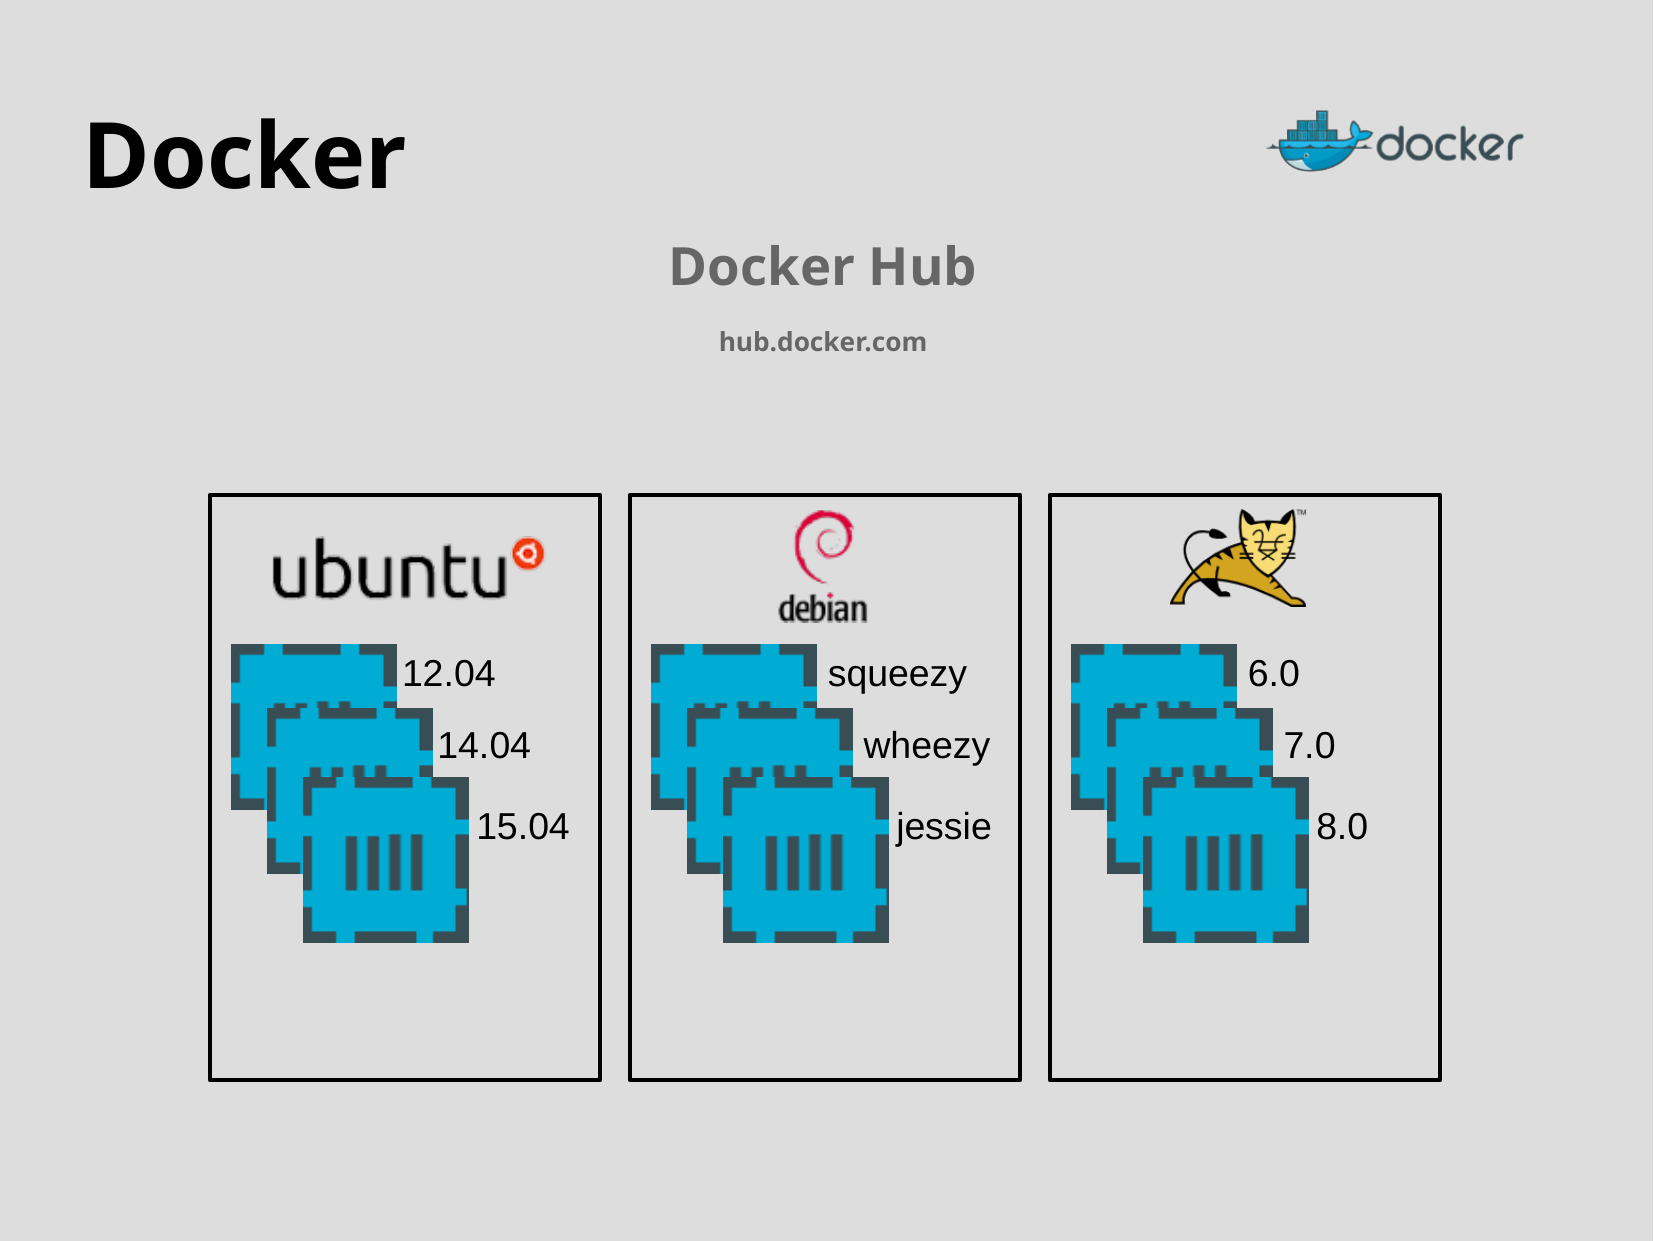

# Docker
Docker Hub
hub.docker.com
12.04
squeezy
6.0
14.04
wheezy
7.0
15.04
jessie
8.0